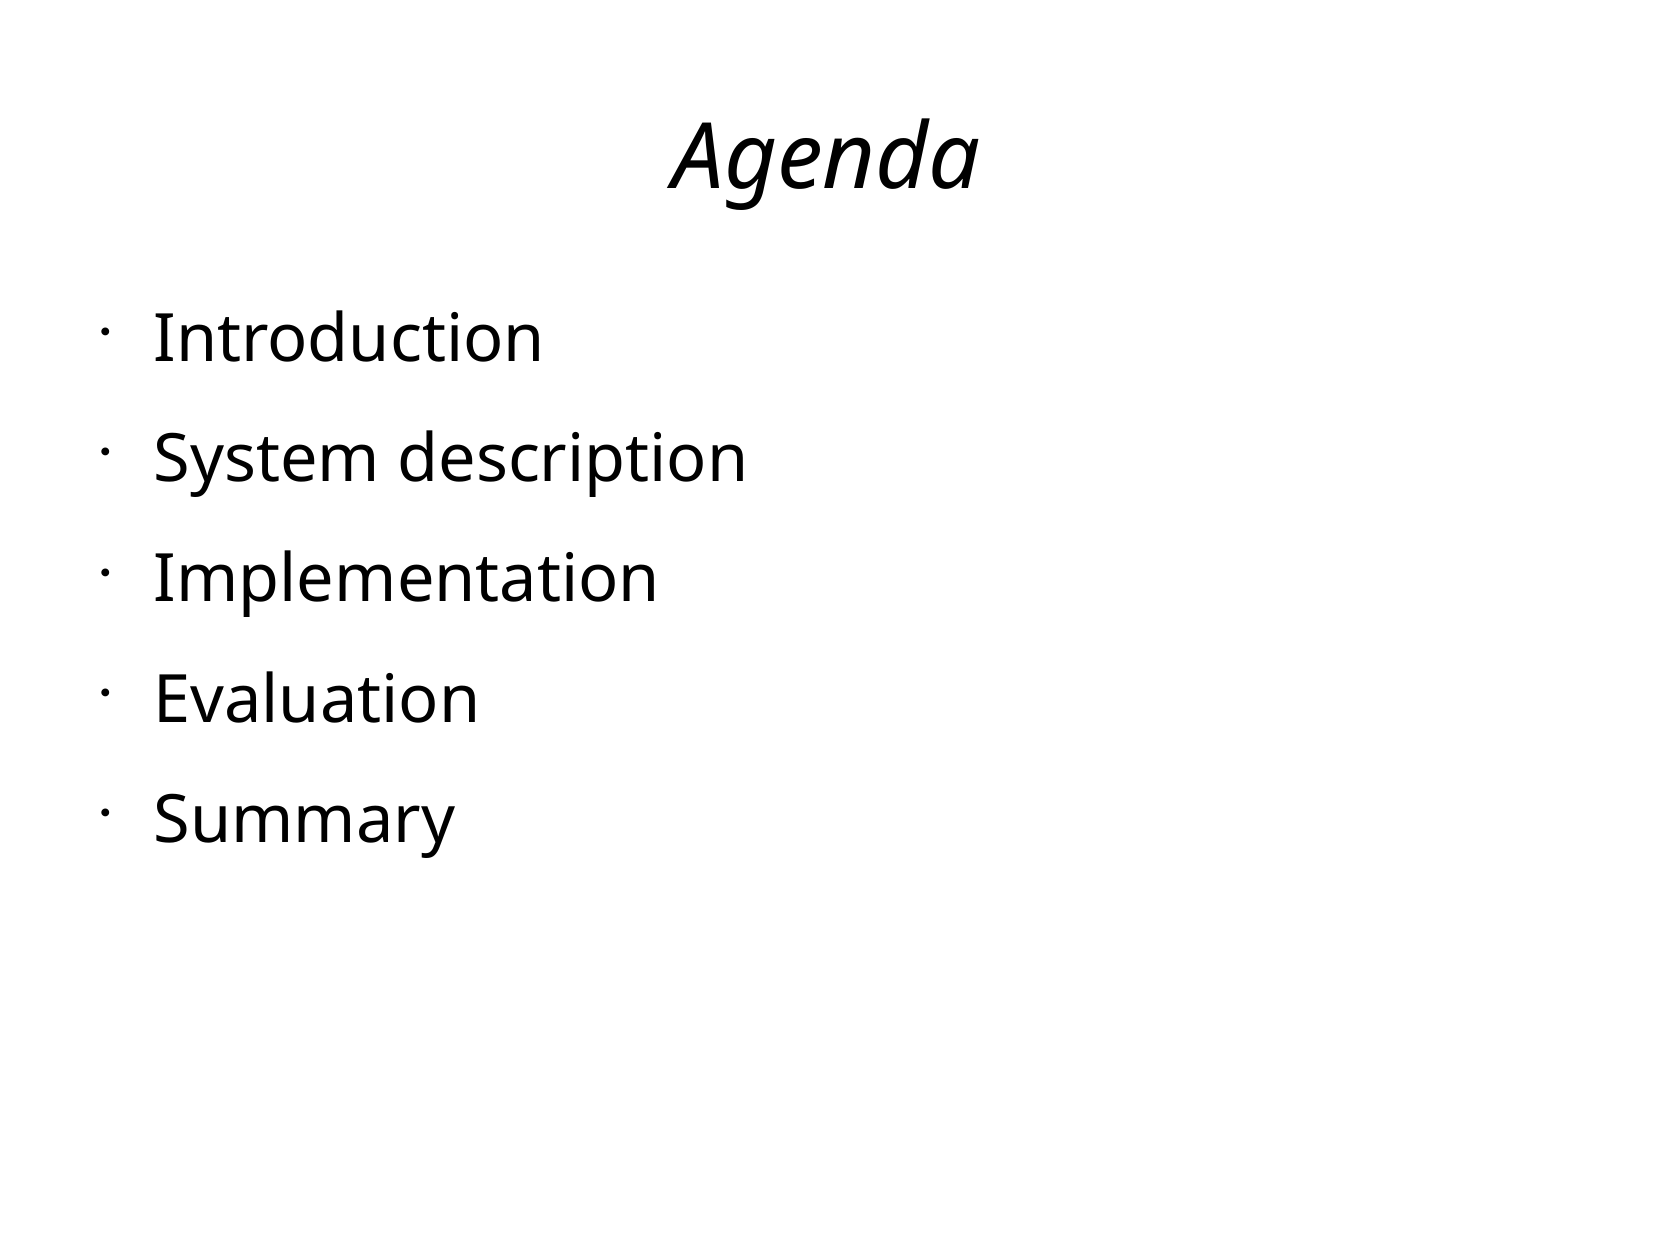

# Agenda
Introduction
System description
Implementation
Evaluation
Summary